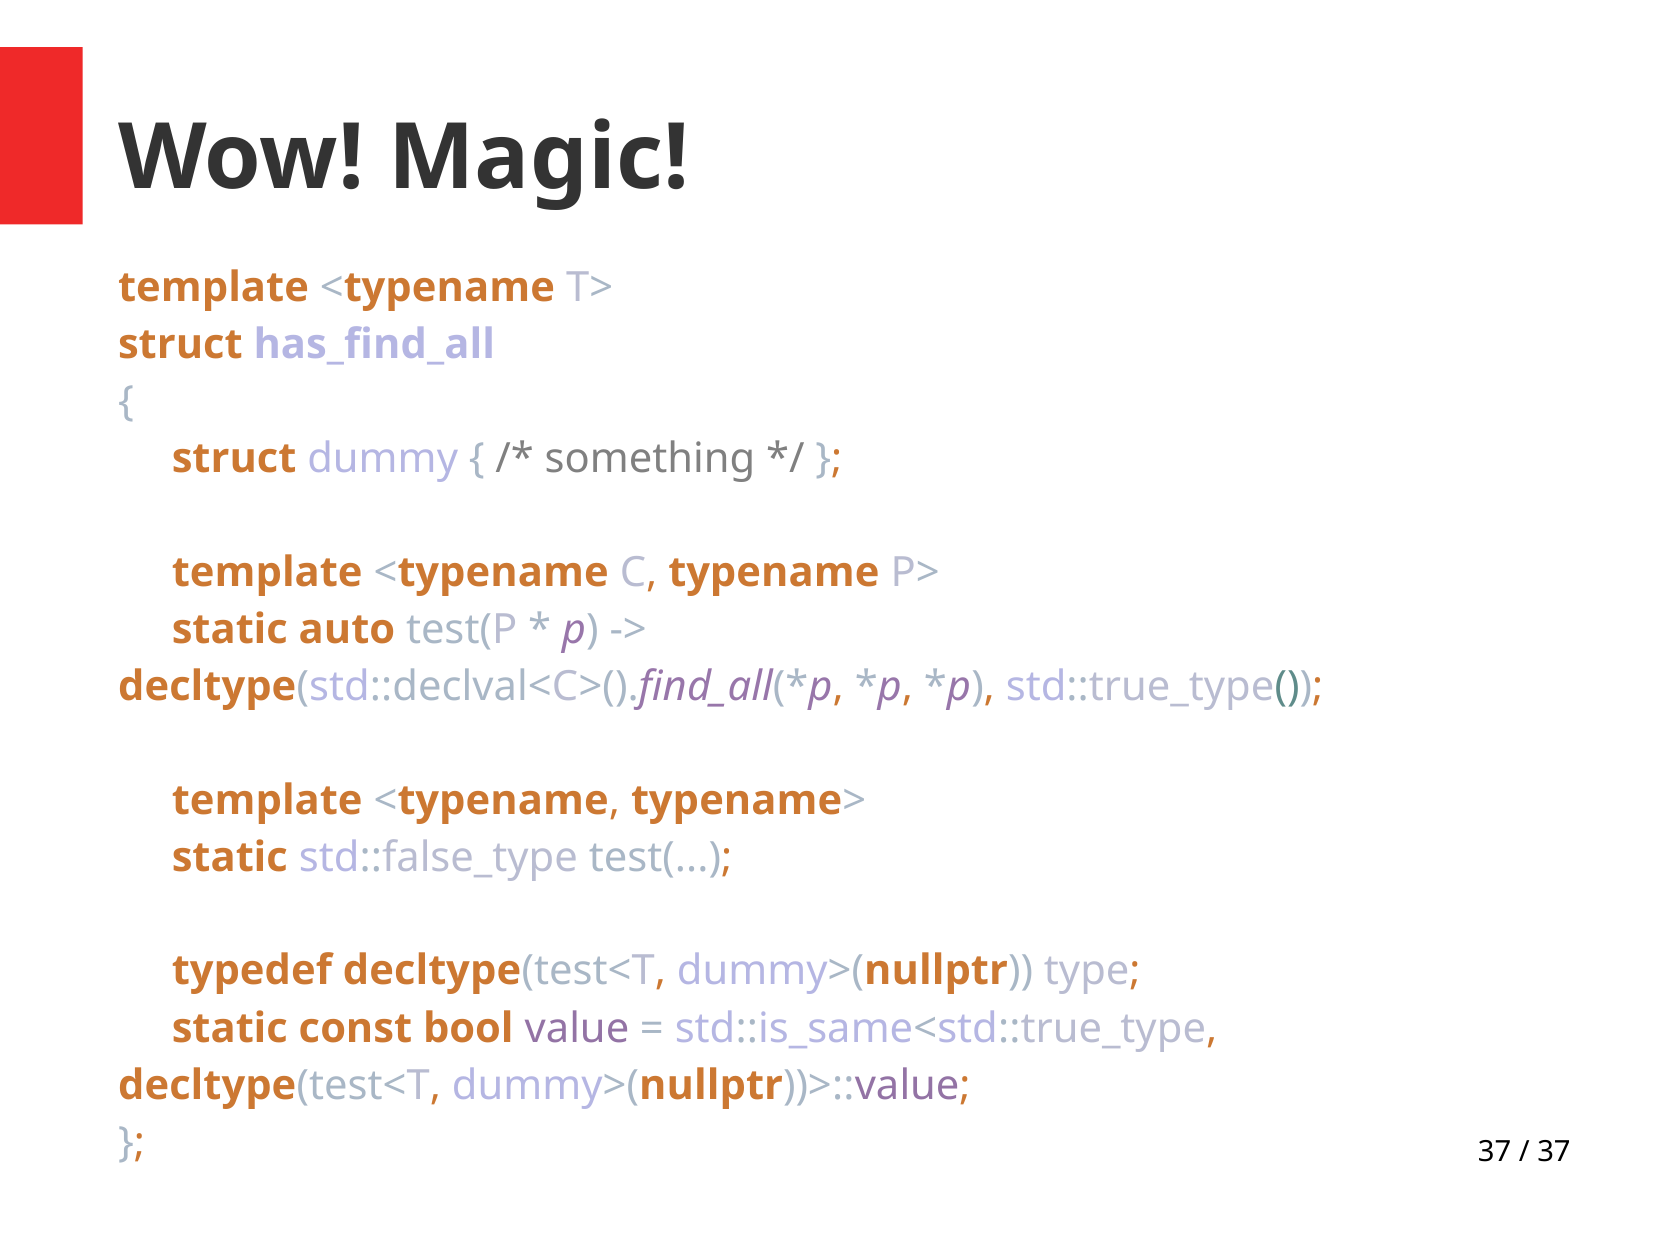

# Wow! Magic!
template <typename T>
struct has_find_all
{
 struct dummy { /* something */ };
 template <typename C, typename P>
 static auto test(P * p) -> 									 	decltype(std::declval<C>().find_all(*p, *p, *p), std::true_type());
 template <typename, typename>
 static std::false_type test(...);
 typedef decltype(test<T, dummy>(nullptr)) type;
 static const bool value = std::is_same<std::true_type, 				decltype(test<T, dummy>(nullptr))>::value;
};
37